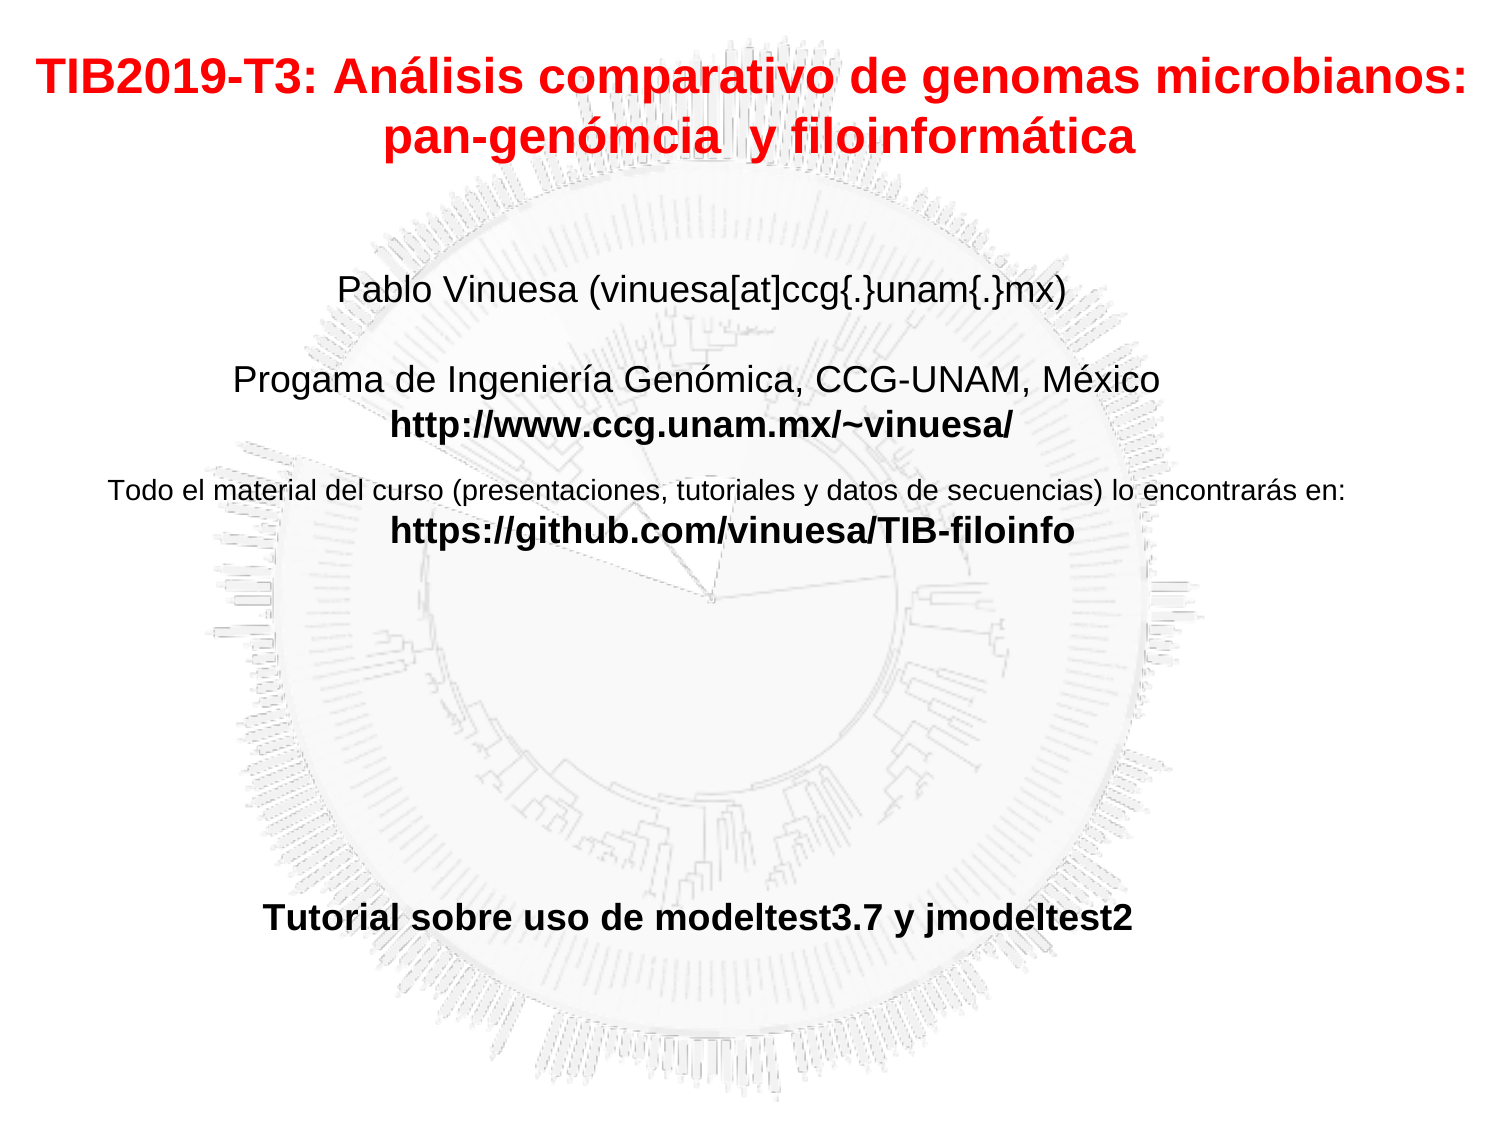

TIB2019-T3: Análisis comparativo de genomas microbianos:
pan-genómcia y filoinformática
Pablo Vinuesa (vinuesa[at]ccg{.}unam{.}mx)
Progama de Ingeniería Genómica, CCG-UNAM, México http://www.ccg.unam.mx/~vinuesa/
Todo el material del curso (presentaciones, tutoriales y datos de secuencias) lo encontrarás en:
 https://github.com/vinuesa/TIB-filoinfo
Tutorial sobre uso de modeltest3.7 y jmodeltest2